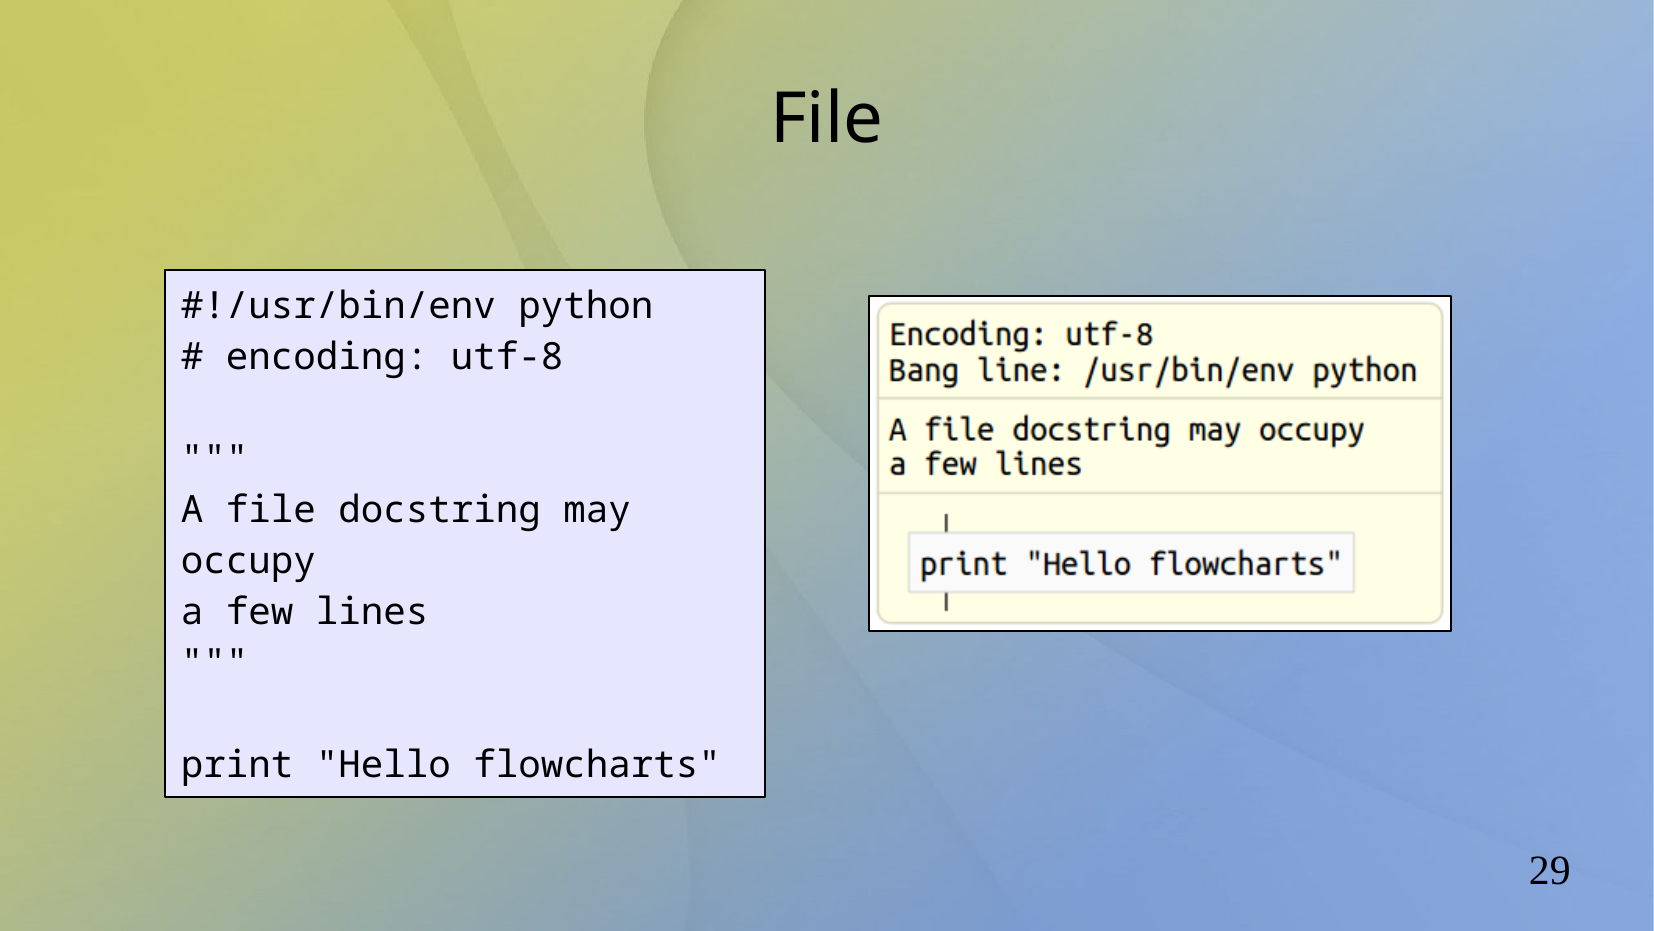

# File
#!/usr/bin/env python
# encoding: utf-8
"""
A file docstring may occupy
a few lines
"""
print "Hello flowcharts"
29